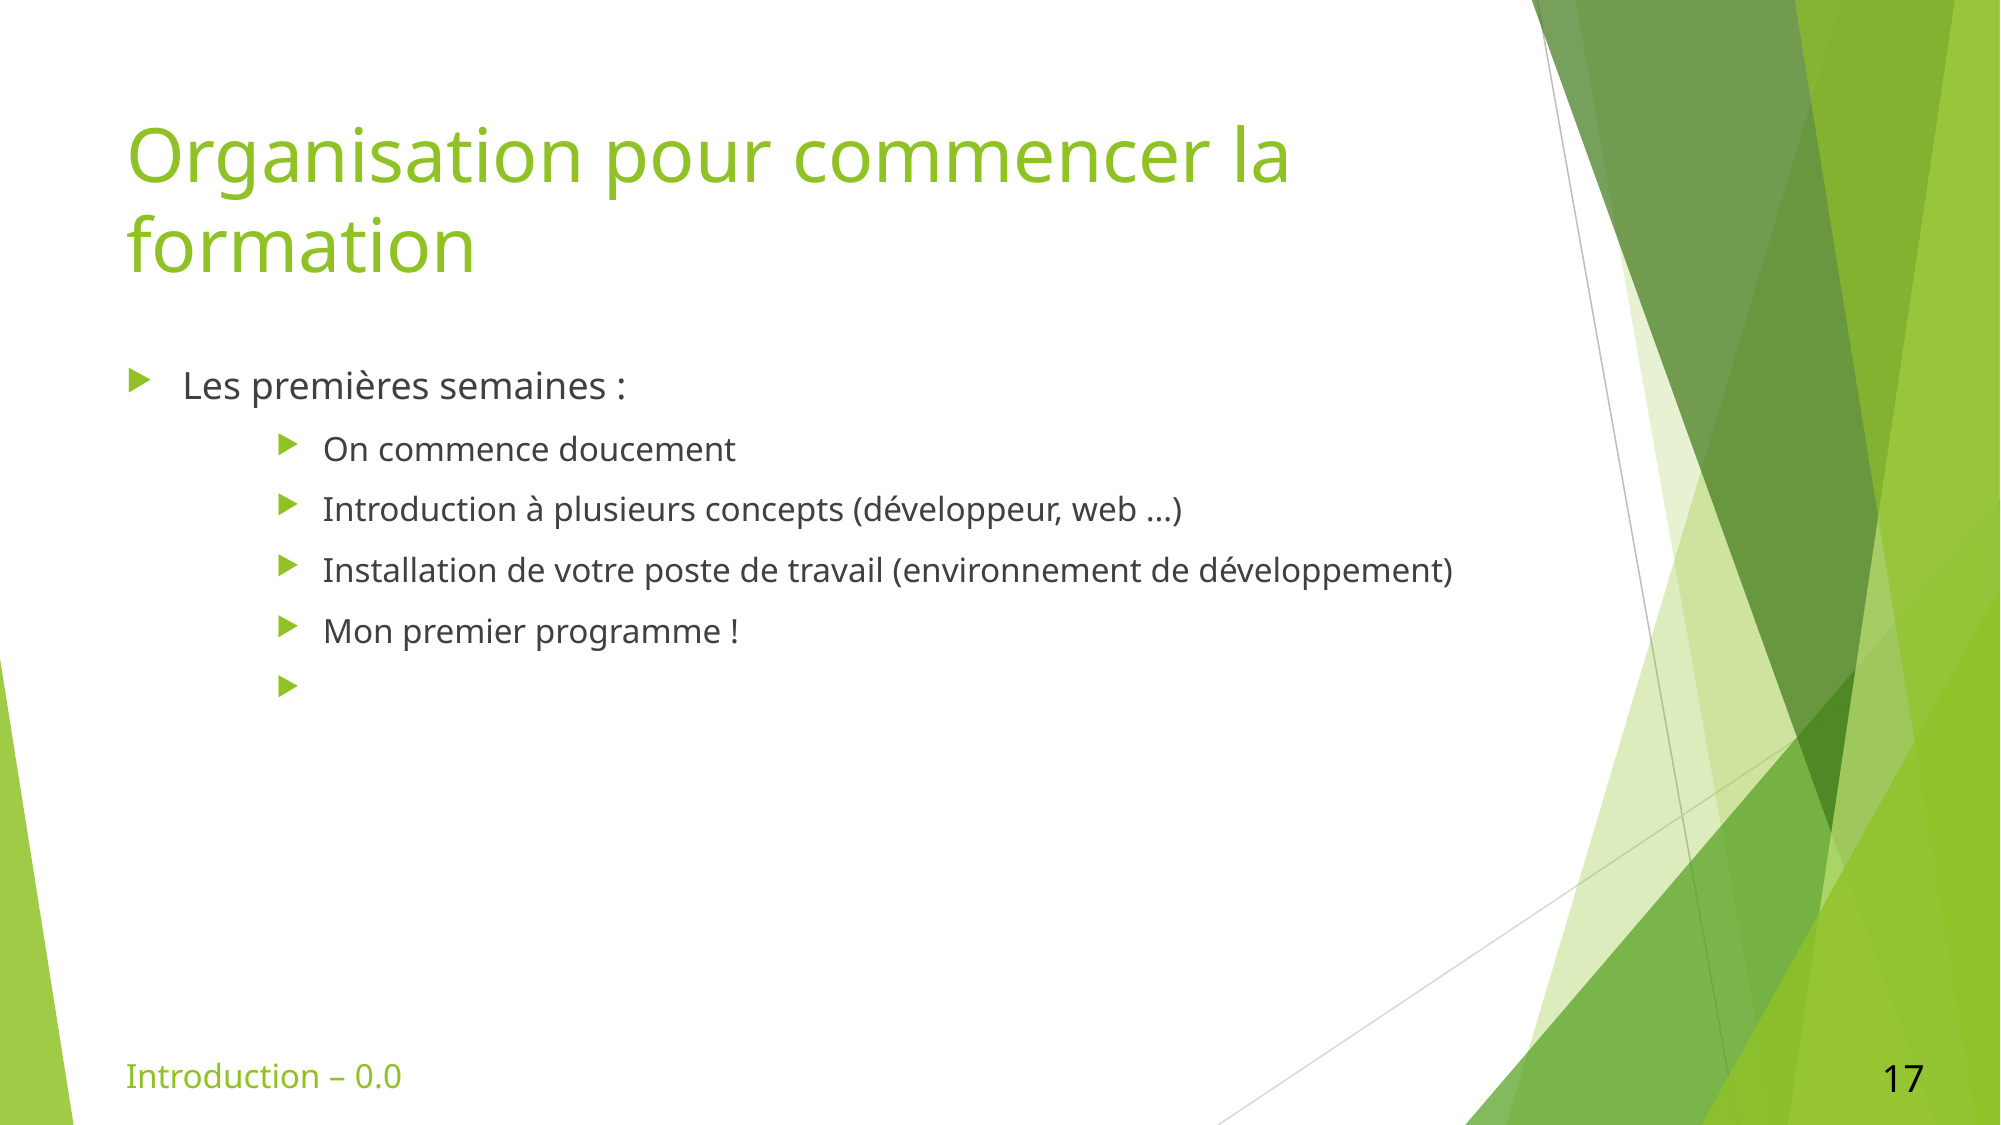

# Organisation pour commencer la formation
Les premières semaines :
On commence doucement
Introduction à plusieurs concepts (développeur, web …)
Installation de votre poste de travail (environnement de développement)
Mon premier programme !
Introduction – 0.0